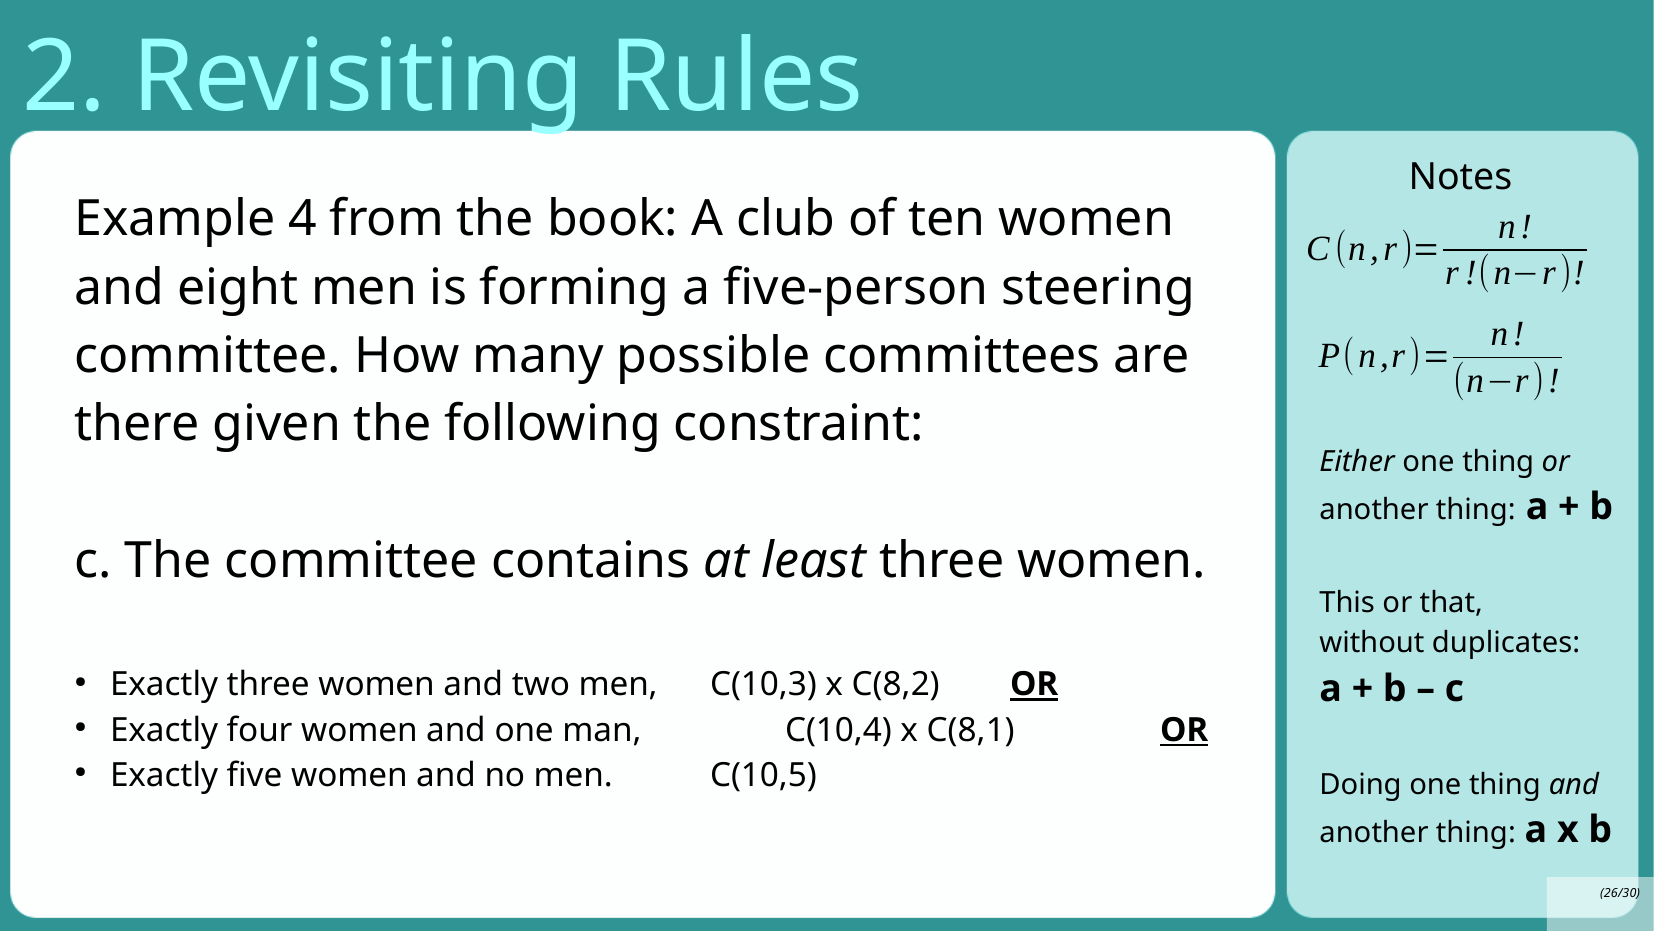

# 2. Revisiting Rules
Notes
Example 4 from the book: A club of ten women and eight men is forming a five-person steering committee. How many possible committees are there given the following constraint:
c. The committee contains at least three women.
Exactly three women and two men,	C(10,3) x C(8,2) 	OR
Exactly four women and one man, 		C(10,4) x C(8,1)		OR
Exactly five women and no men.		C(10,5)
Either one thing or another thing: a + b
This or that,
without duplicates:
a + b – c
Doing one thing and another thing: a x b